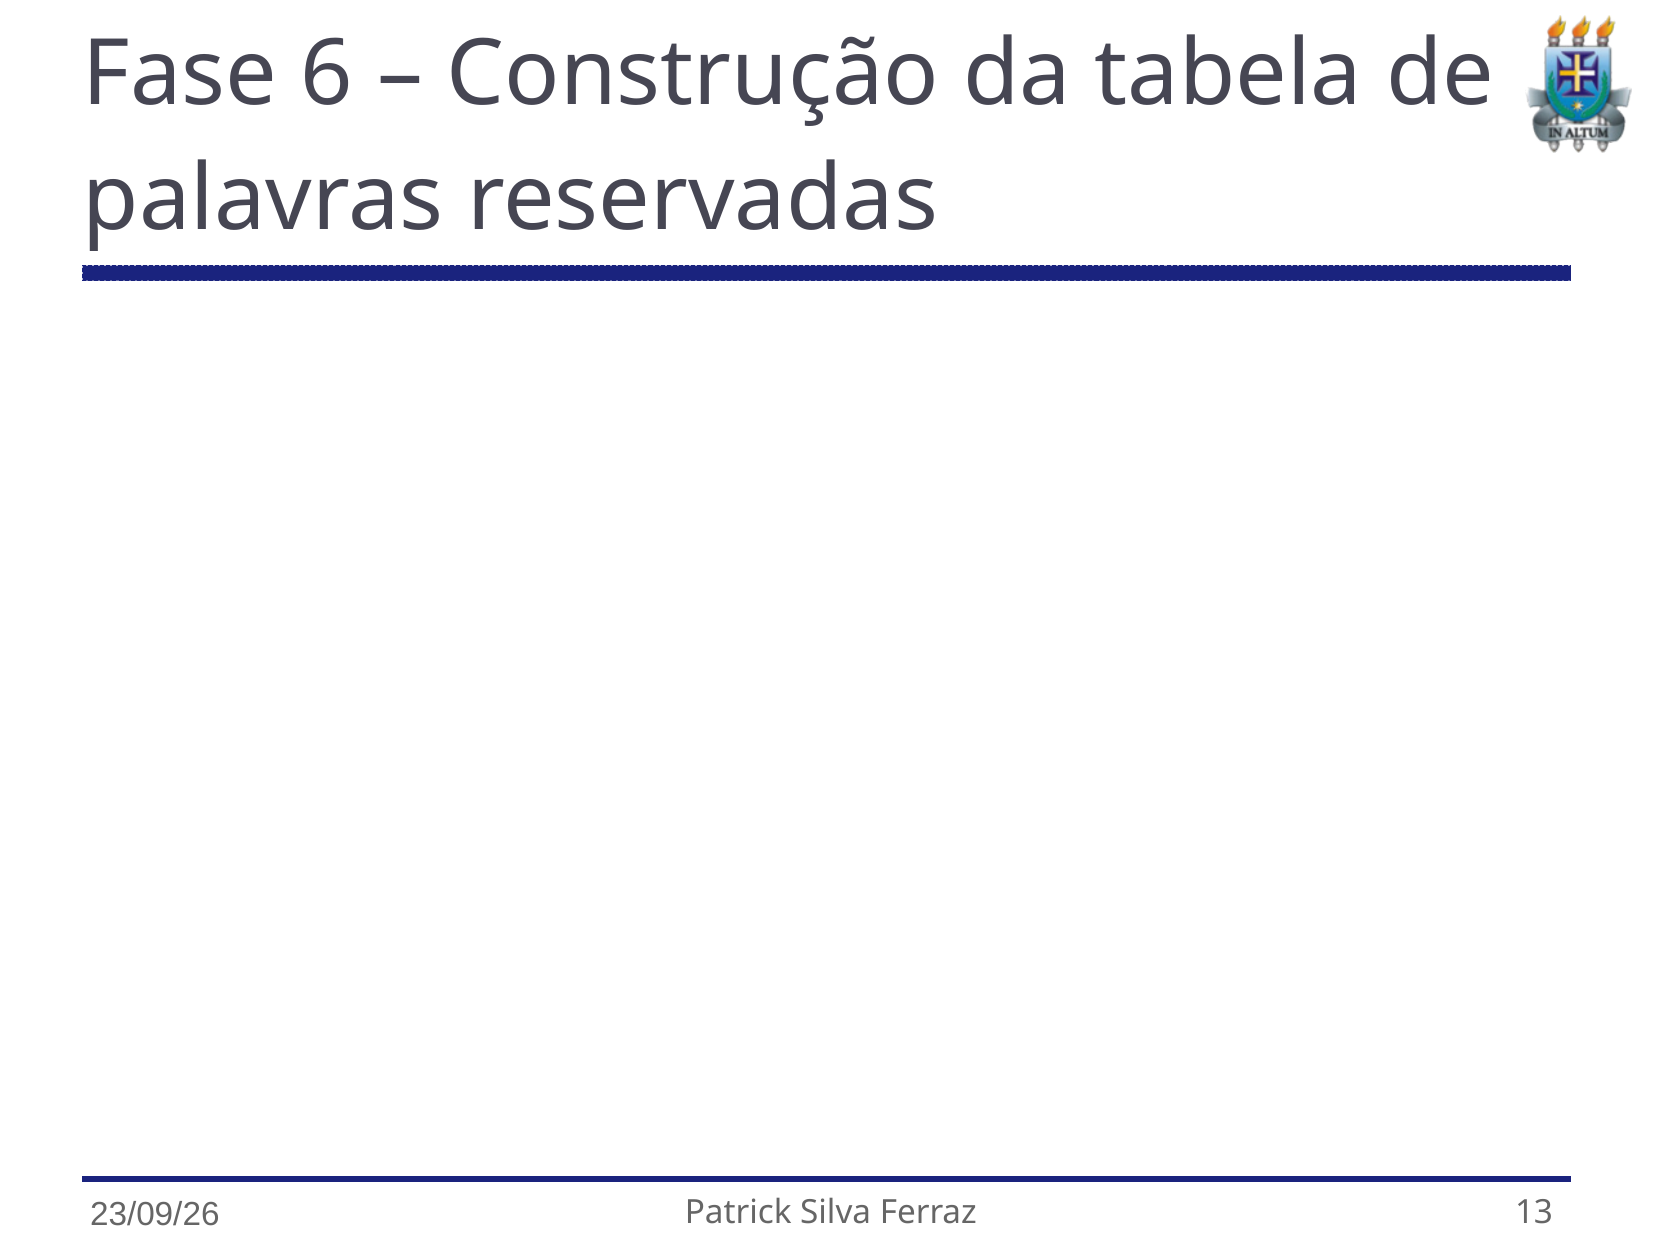

# Fase 6 – Construção da tabela de palavras reservadas